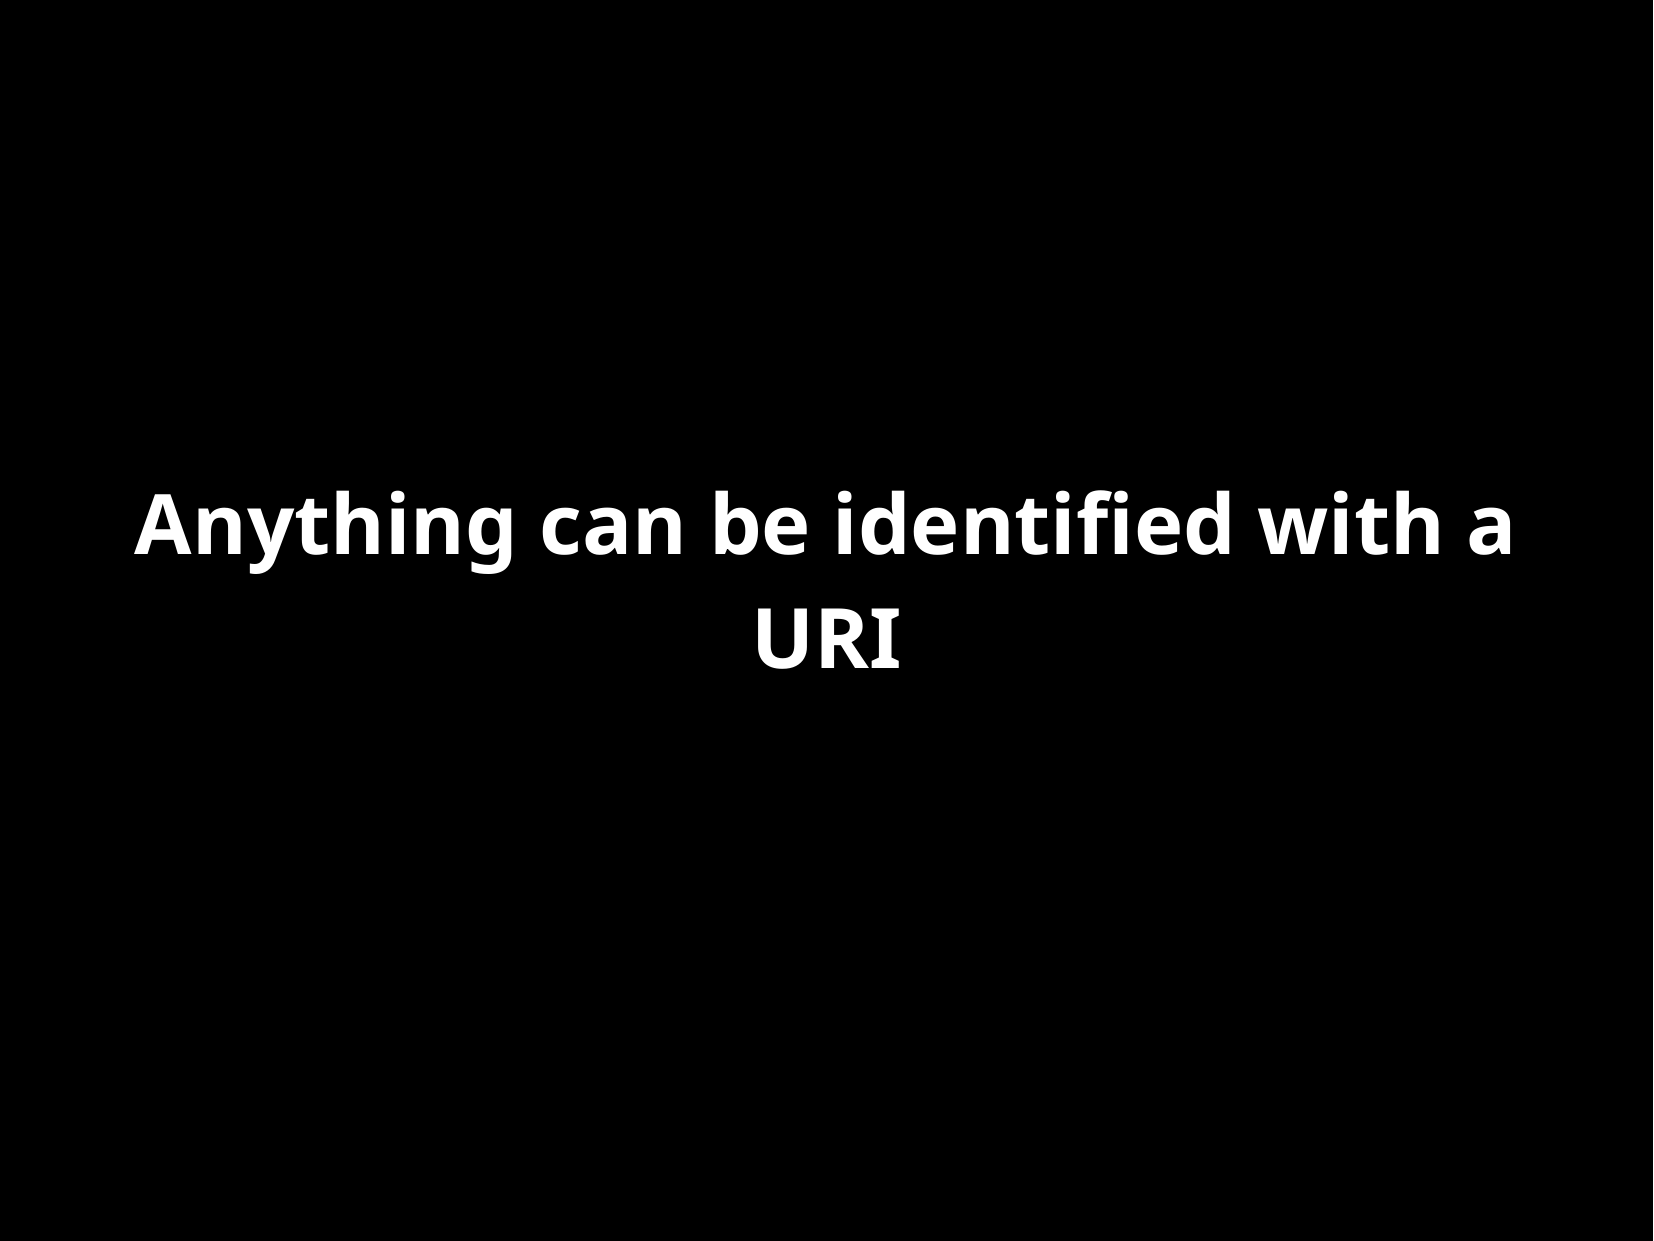

# Anything can be identified with a URI